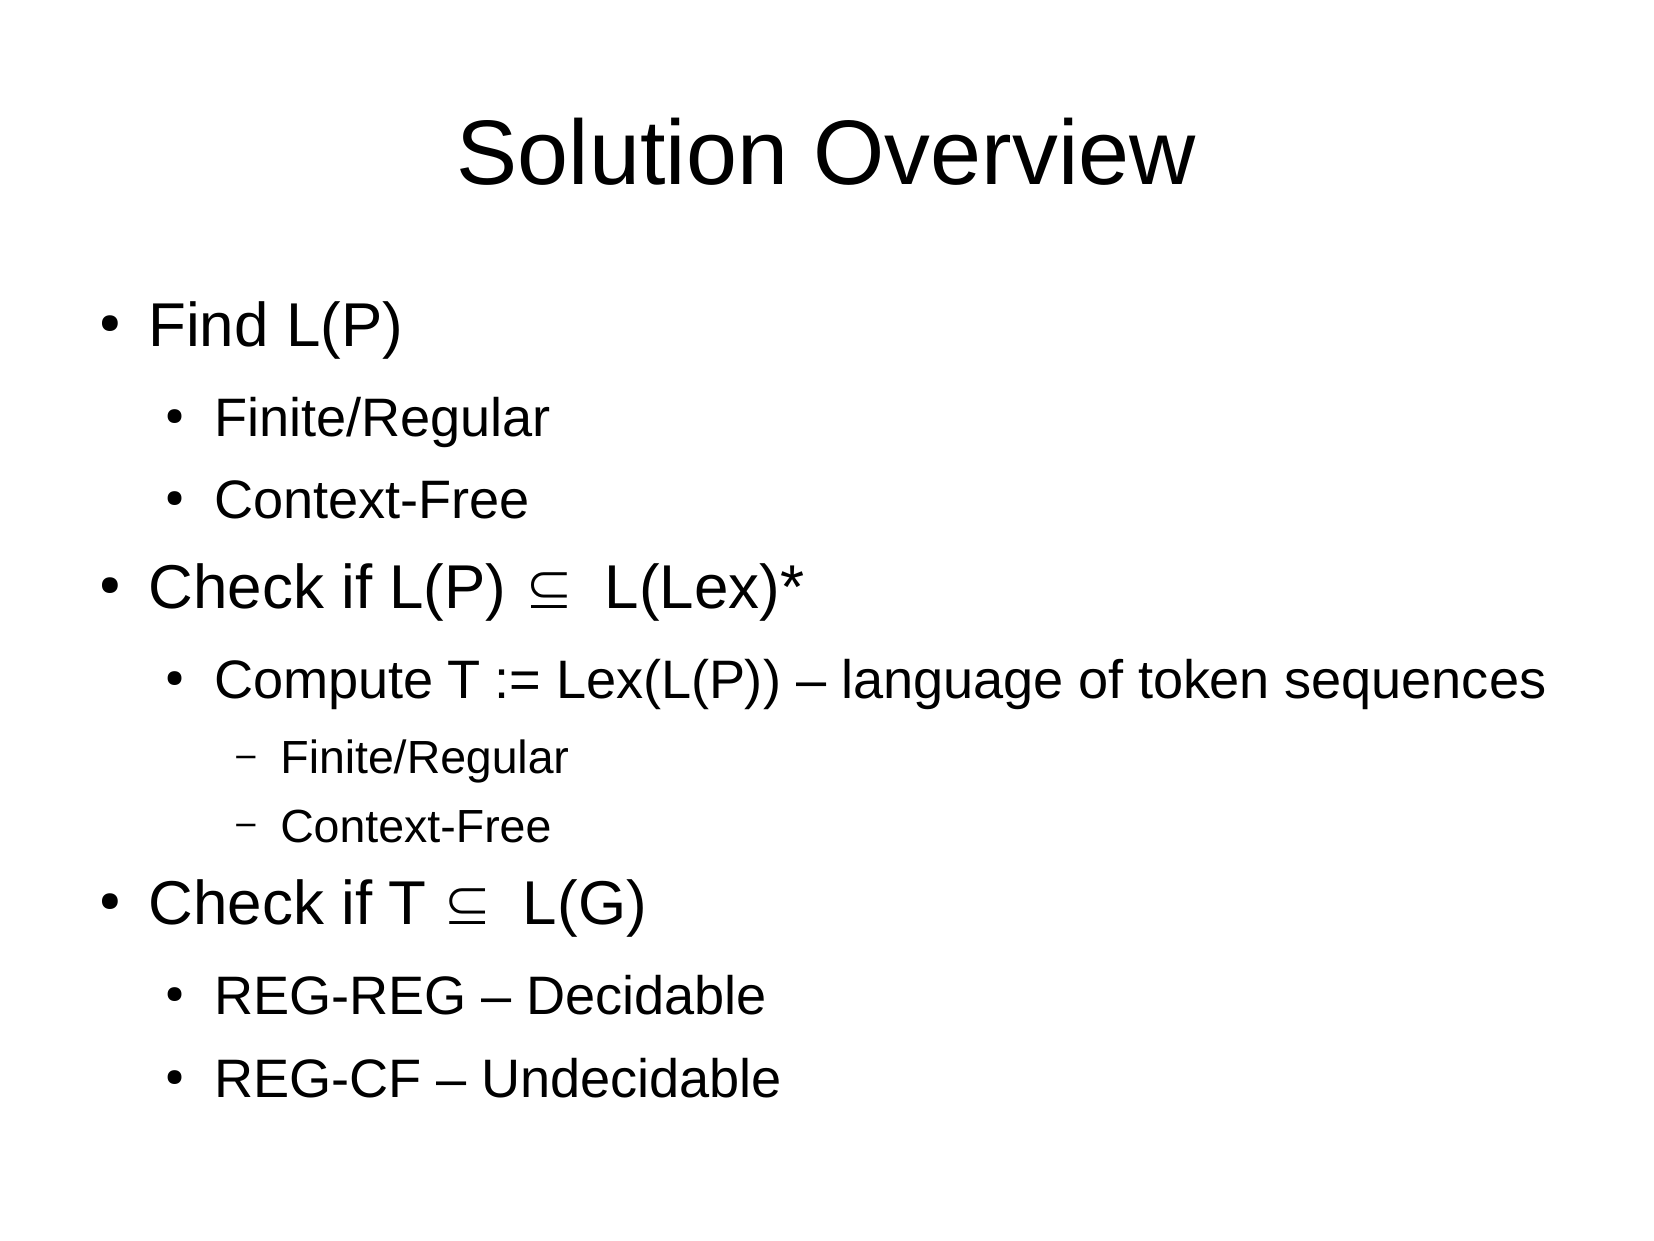

# Solution Overview
Find L(P)
Finite/Regular
Context-Free
Check if L(P)  L(Lex)*
Compute T := Lex(L(P)) – language of token sequences
Finite/Regular
Context-Free
Check if T  L(G)
REG-REG – Decidable
REG-CF – Undecidable